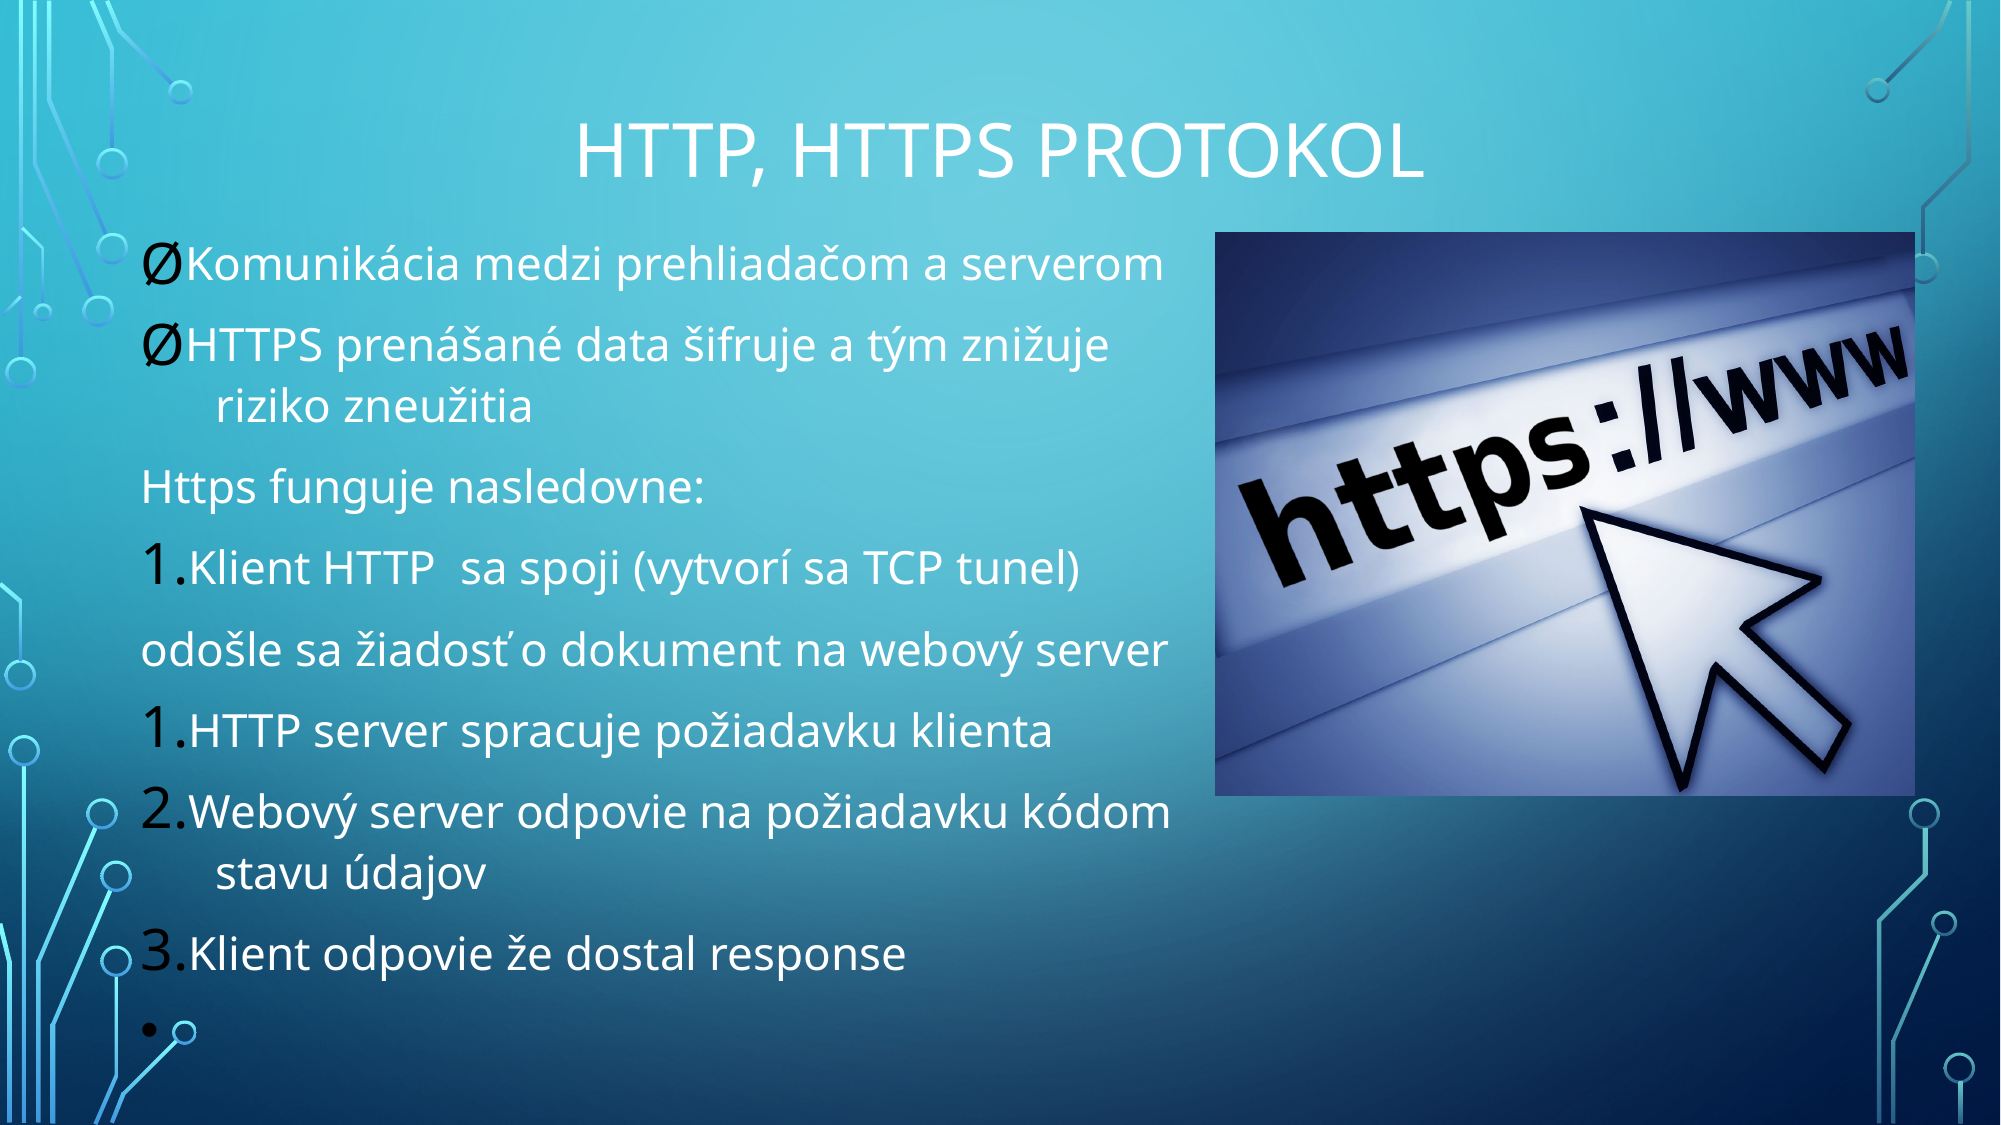

# HTTP, HTTPS protokol
Komunikácia medzi prehliadačom a serverom
HTTPS prenášané data šifruje a tým znižuje riziko zneužitia
Https funguje nasledovne:
Klient HTTP sa spoji (vytvorí sa TCP tunel)
odošle sa žiadosť o dokument na webový server
HTTP server spracuje požiadavku klienta
Webový server odpovie na požiadavku kódom stavu údajov
Klient odpovie že dostal response